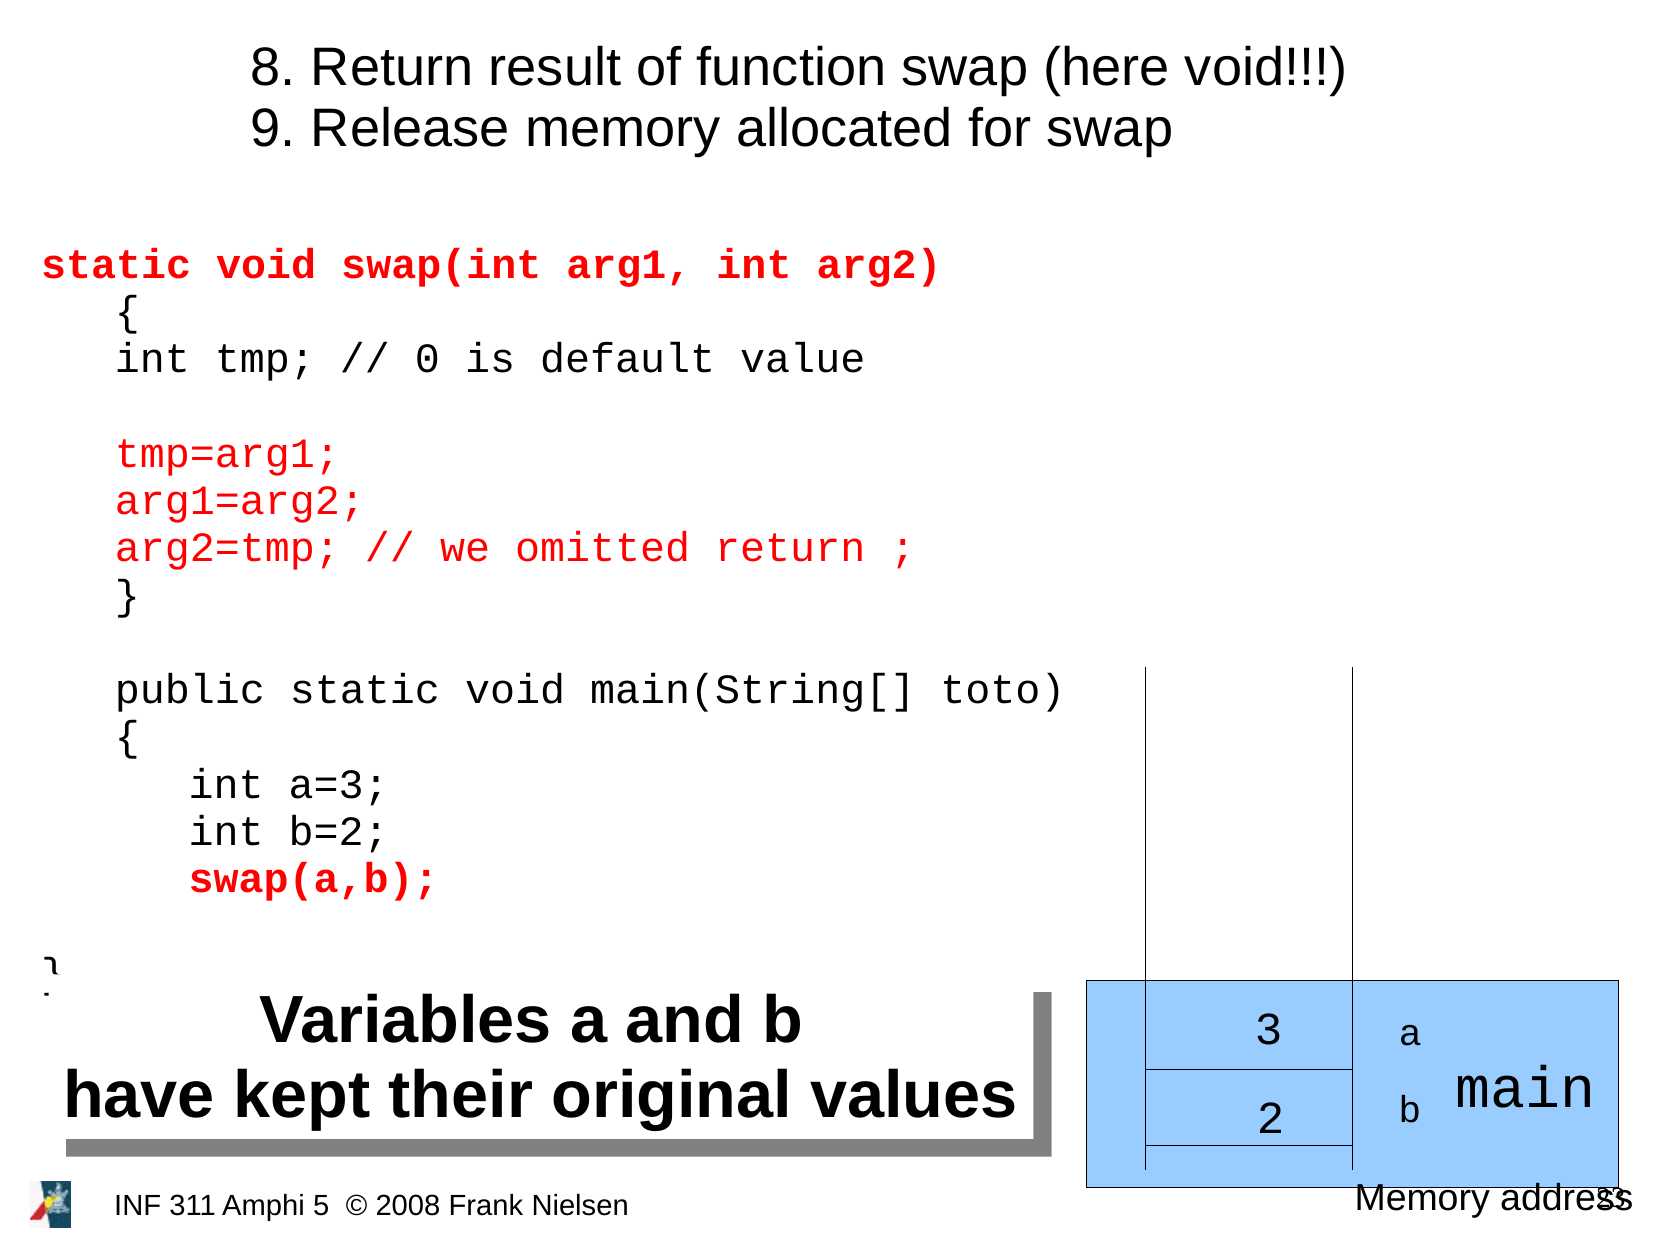

8. Return result of function swap (here void!!!)
9. Release memory allocated for swap
static void swap(int arg1, int arg2)
	{
	int tmp; // 0 is default value
	tmp=arg1;
	arg1=arg2;
	arg2=tmp; // we omitted return ;
	}
	public static void main(String[] toto)
	{
		int a=3;
		int b=2;
		swap(a,b);
}
Variables a and b
have kept their original values
3
a
main
b
2
Memory address